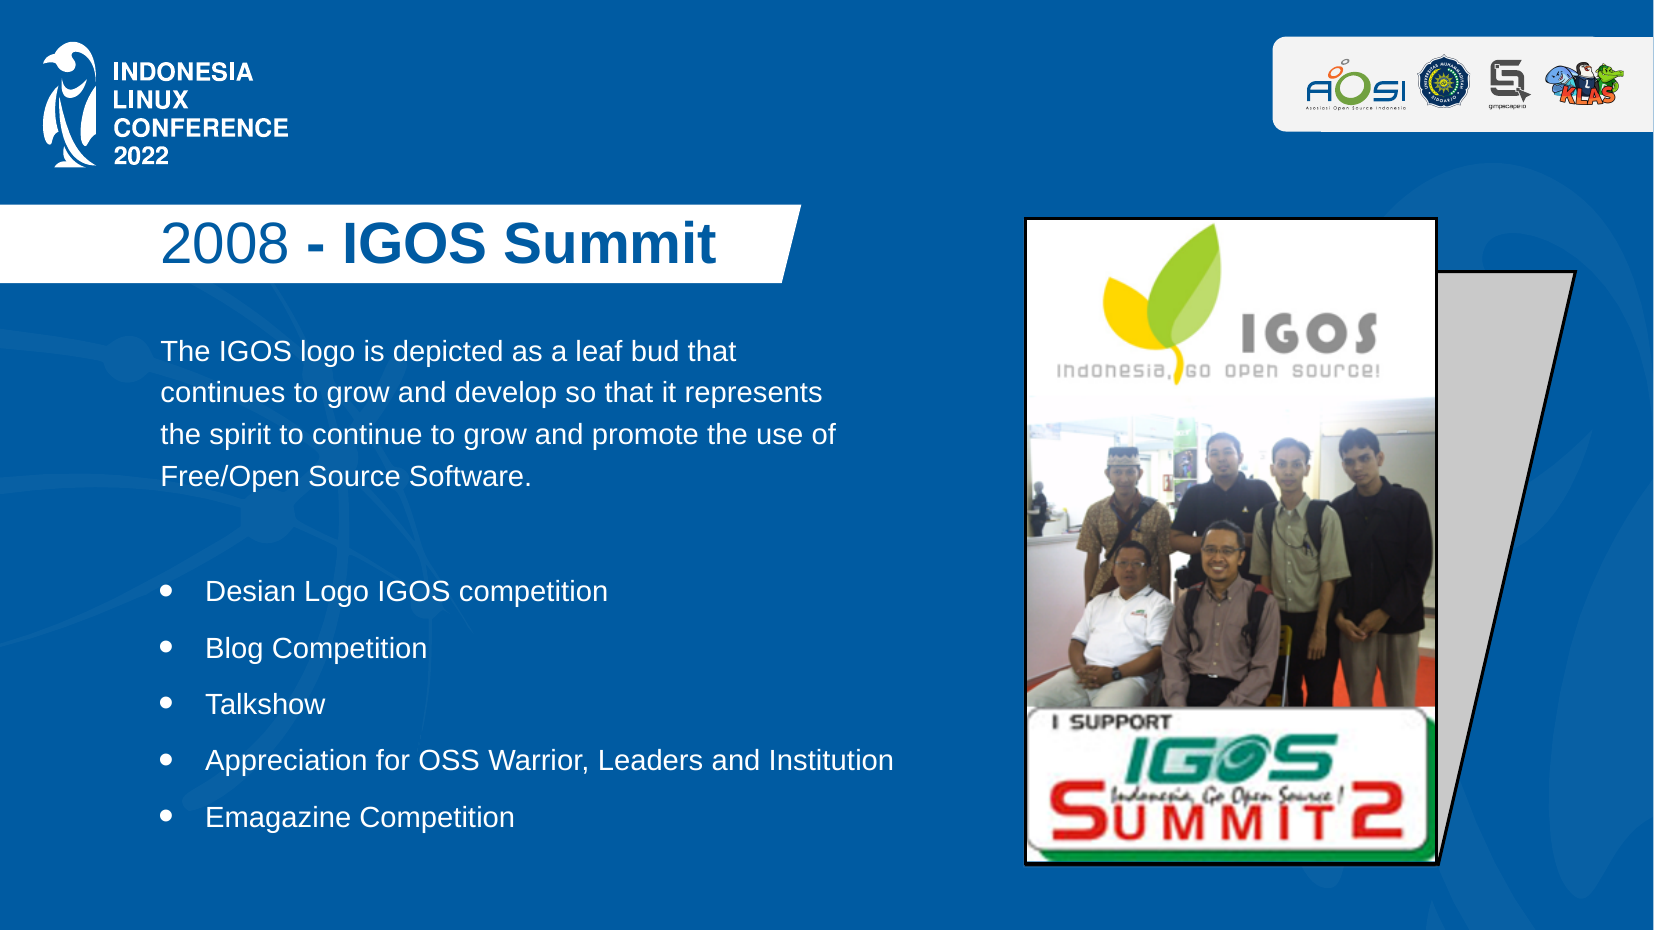

2008 - IGOS Summit
The IGOS logo is depicted as a leaf bud that continues to grow and develop so that it represents the spirit to continue to grow and promote the use of Free/Open Source Software.
Desian Logo IGOS competition
Blog Competition
Talkshow
Appreciation for OSS Warrior, Leaders and Institution
Emagazine Competition